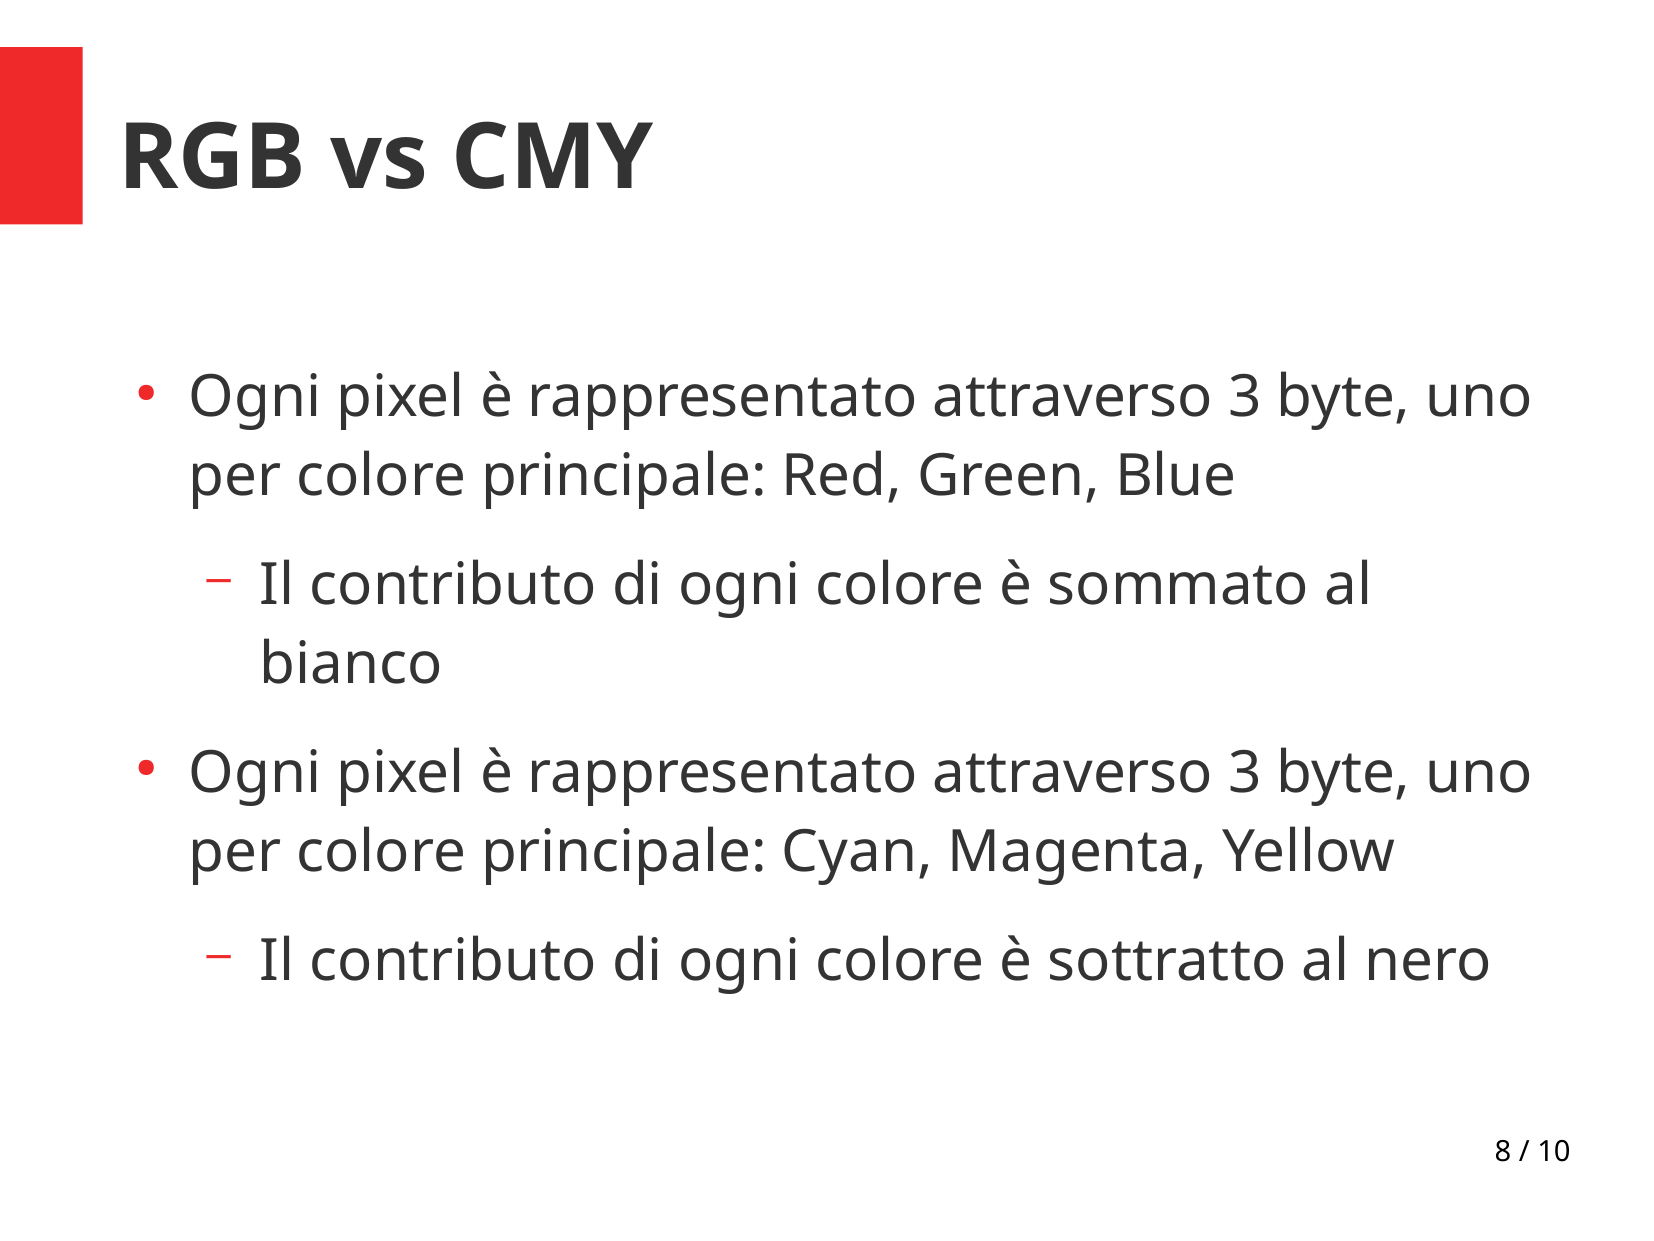

# RGB vs CMY
Ogni pixel è rappresentato attraverso 3 byte, uno per colore principale: Red, Green, Blue
Il contributo di ogni colore è sommato al bianco
Ogni pixel è rappresentato attraverso 3 byte, uno per colore principale: Cyan, Magenta, Yellow
Il contributo di ogni colore è sottratto al nero
8